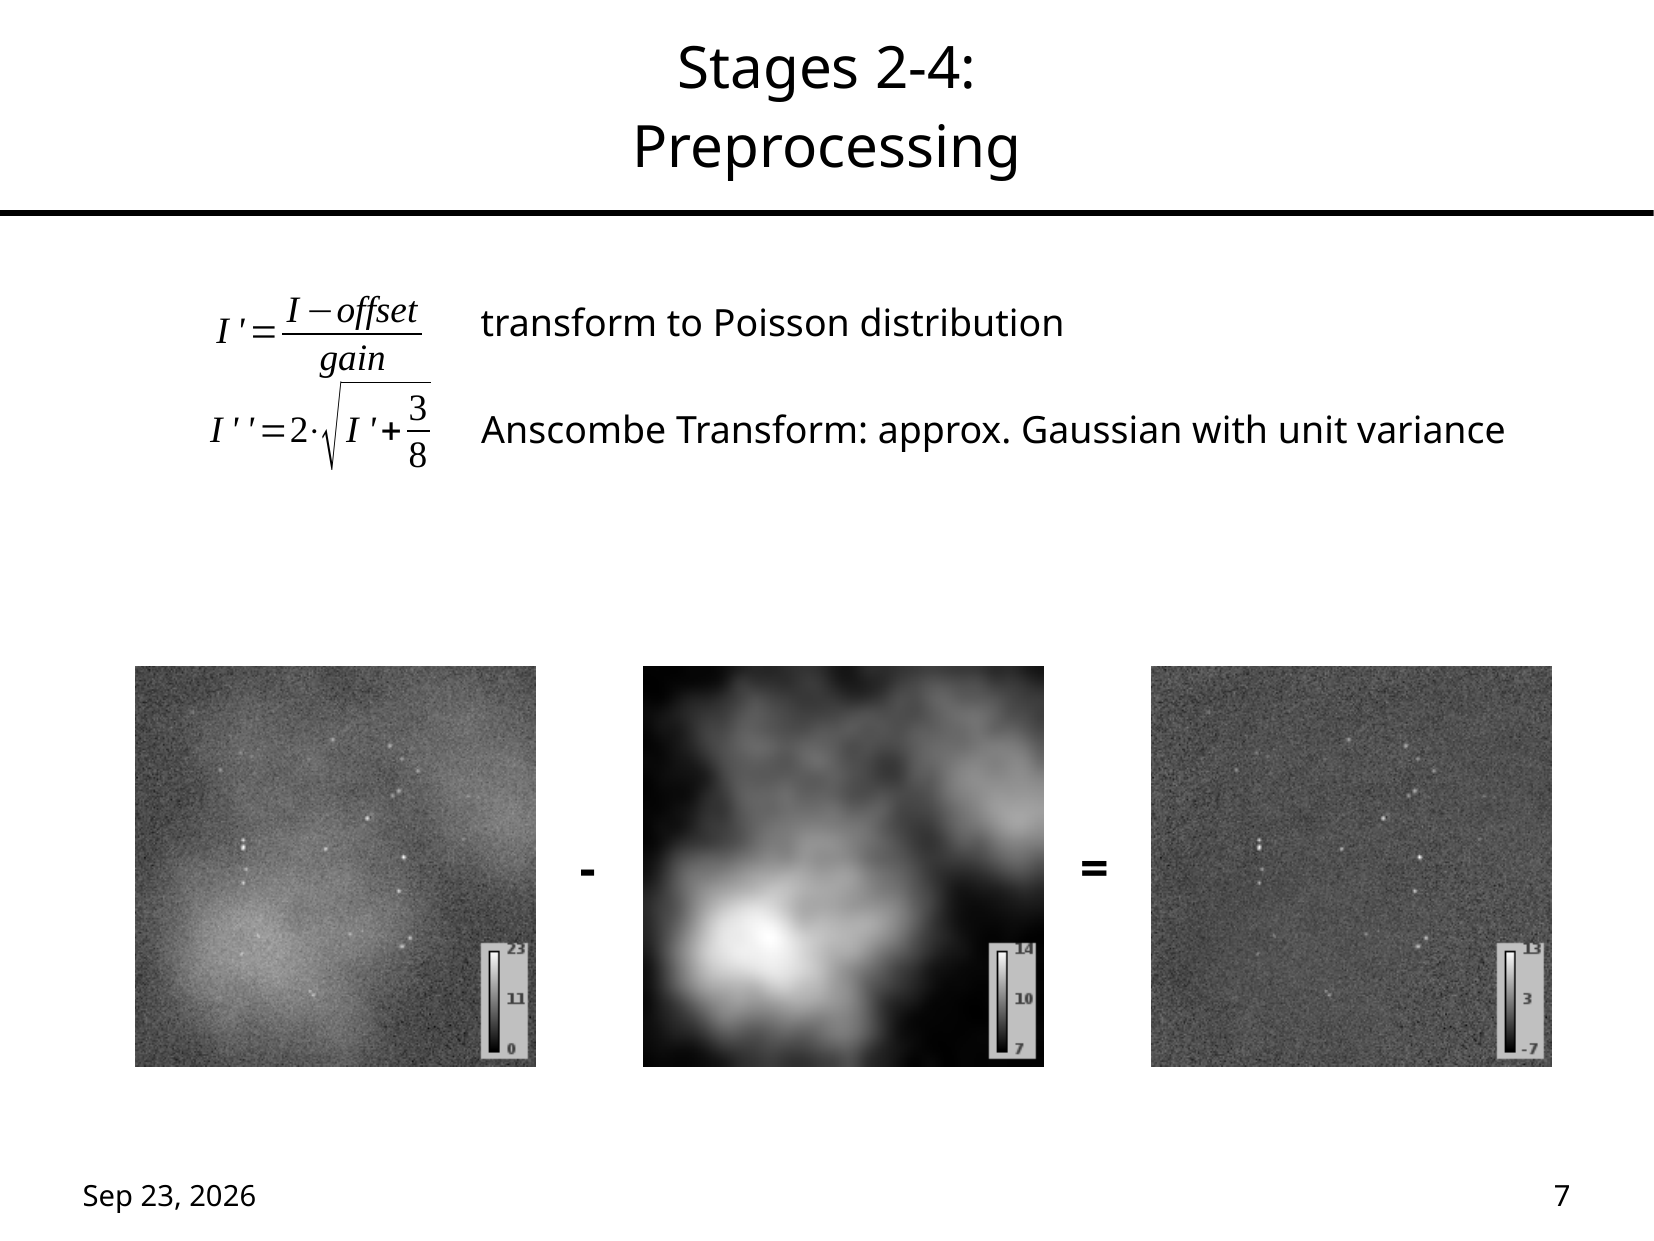

# Stages 2-4: Preprocessing
transform to Poisson distribution
Anscombe Transform: approx. Gaussian with unit variance
-
=
7